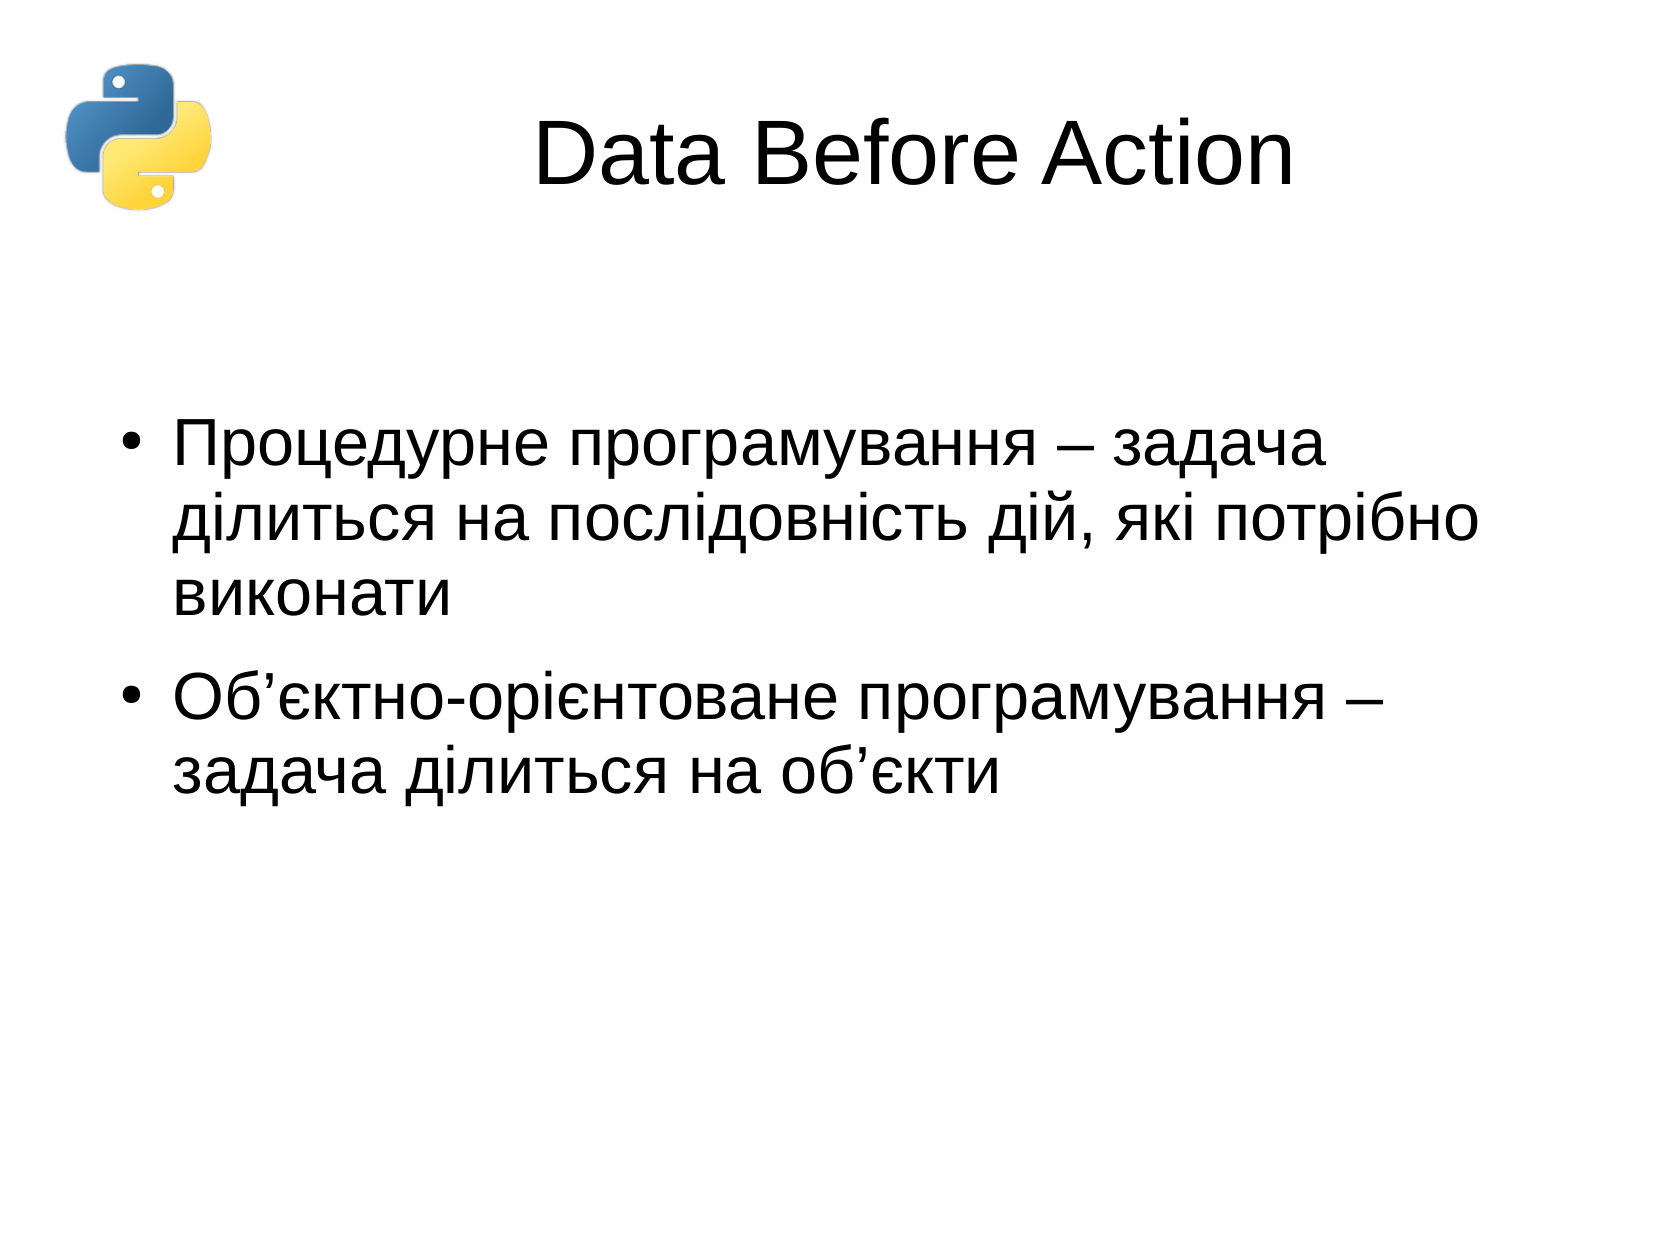

# Data Before Action
Процедурне програмування – задача ділиться на послідовність дій, які потрібно виконати
Об’єктно-орієнтоване програмування – задача ділиться на об’єкти